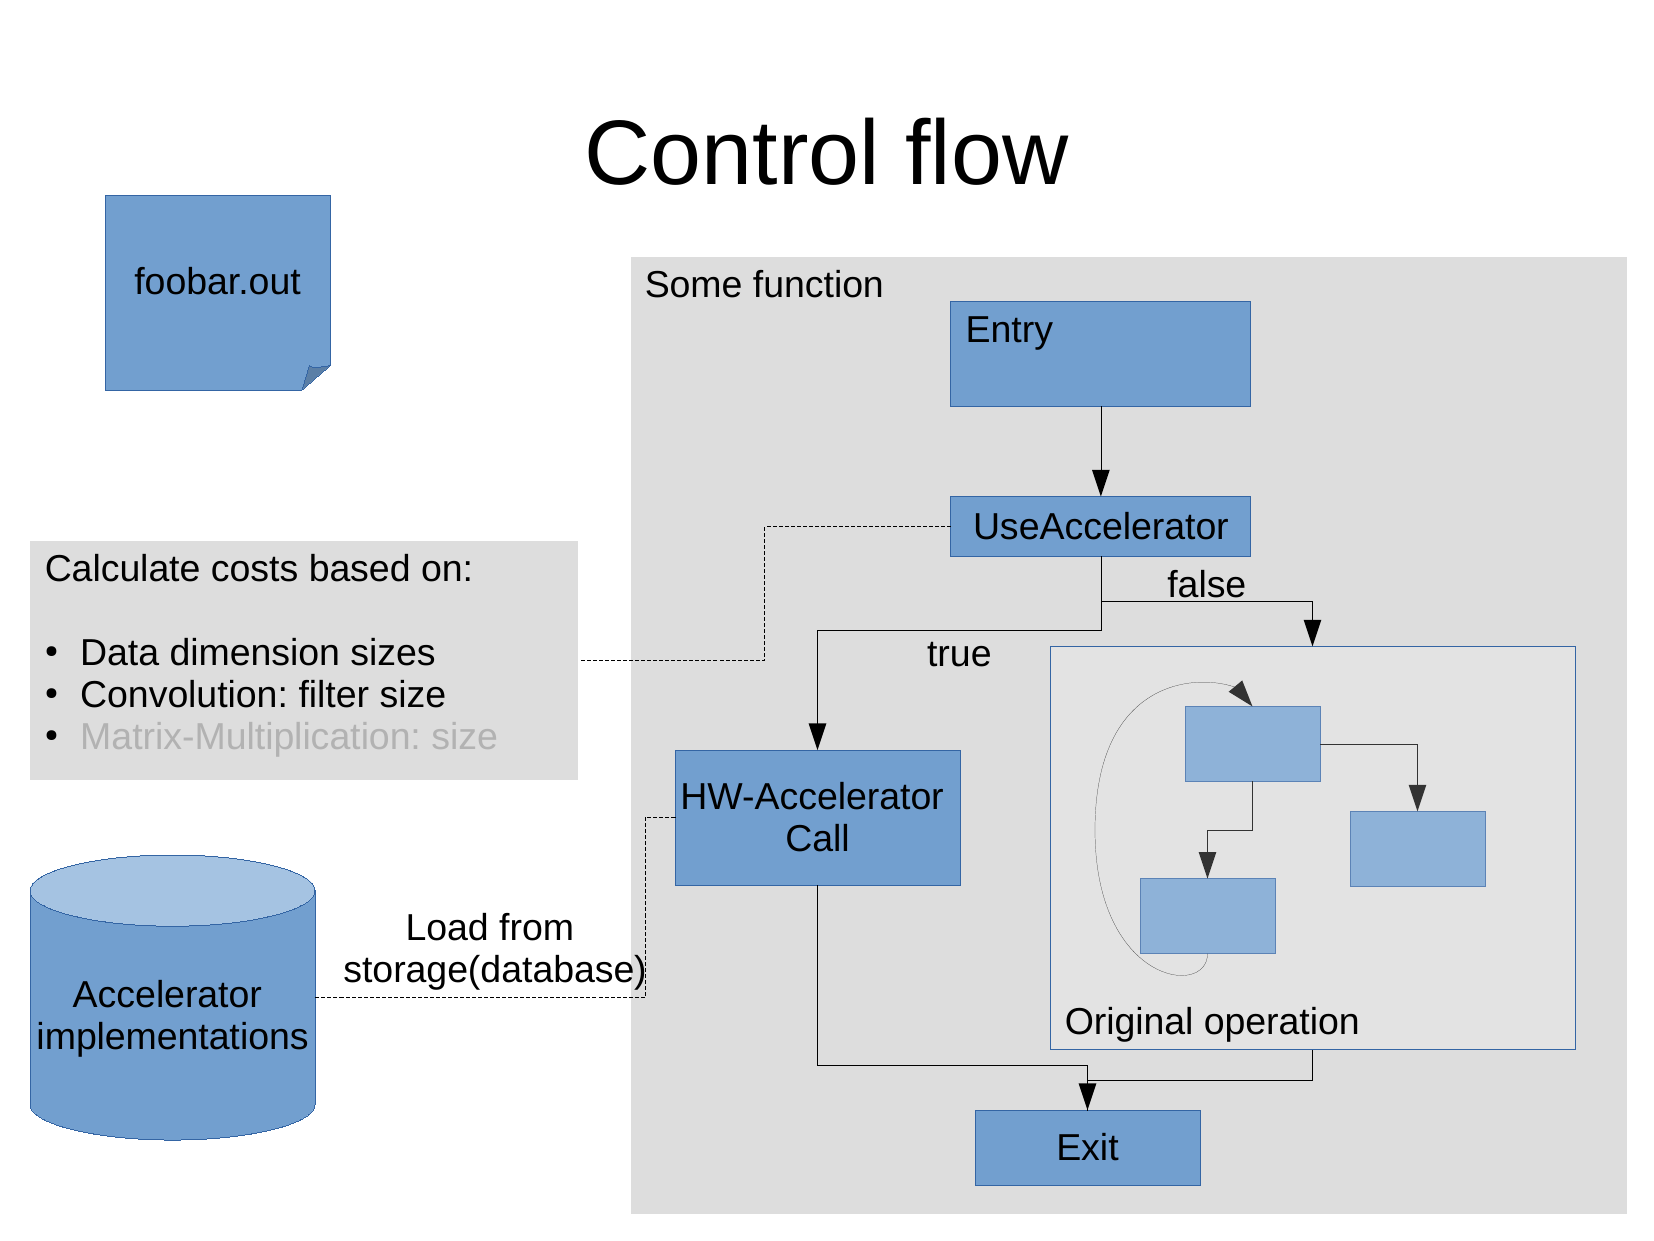

# Control flow
foobar.out
Some function
Entry
UseAccelerator
Calculate costs based on:
Data dimension sizes
Convolution: filter size
Matrix-Multiplication: size
Original operation
HW-Accelerator
Call
Accelerator
implementations
Exit